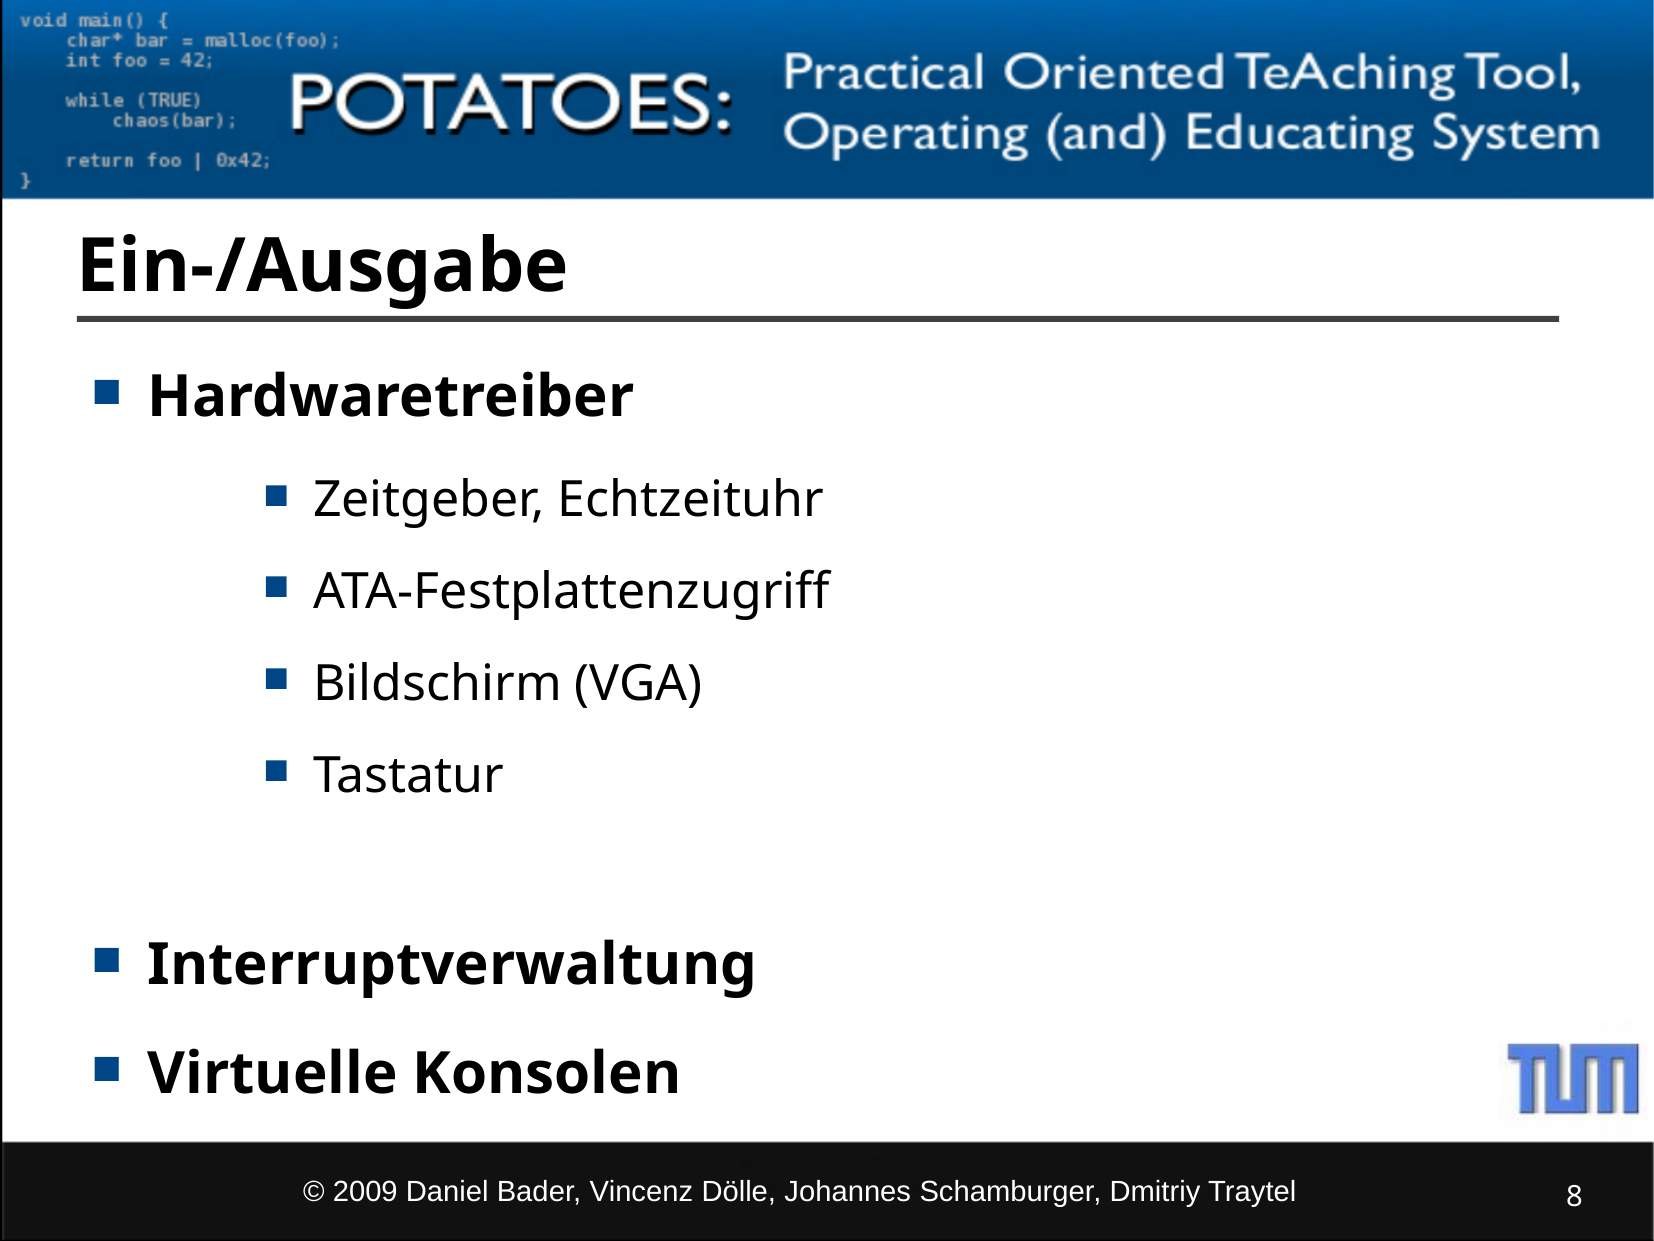

# Ein-/Ausgabe
Hardwaretreiber
Zeitgeber, Echtzeituhr
ATA-Festplattenzugriff
Bildschirm (VGA)
Tastatur
Interruptverwaltung
Virtuelle Konsolen
8